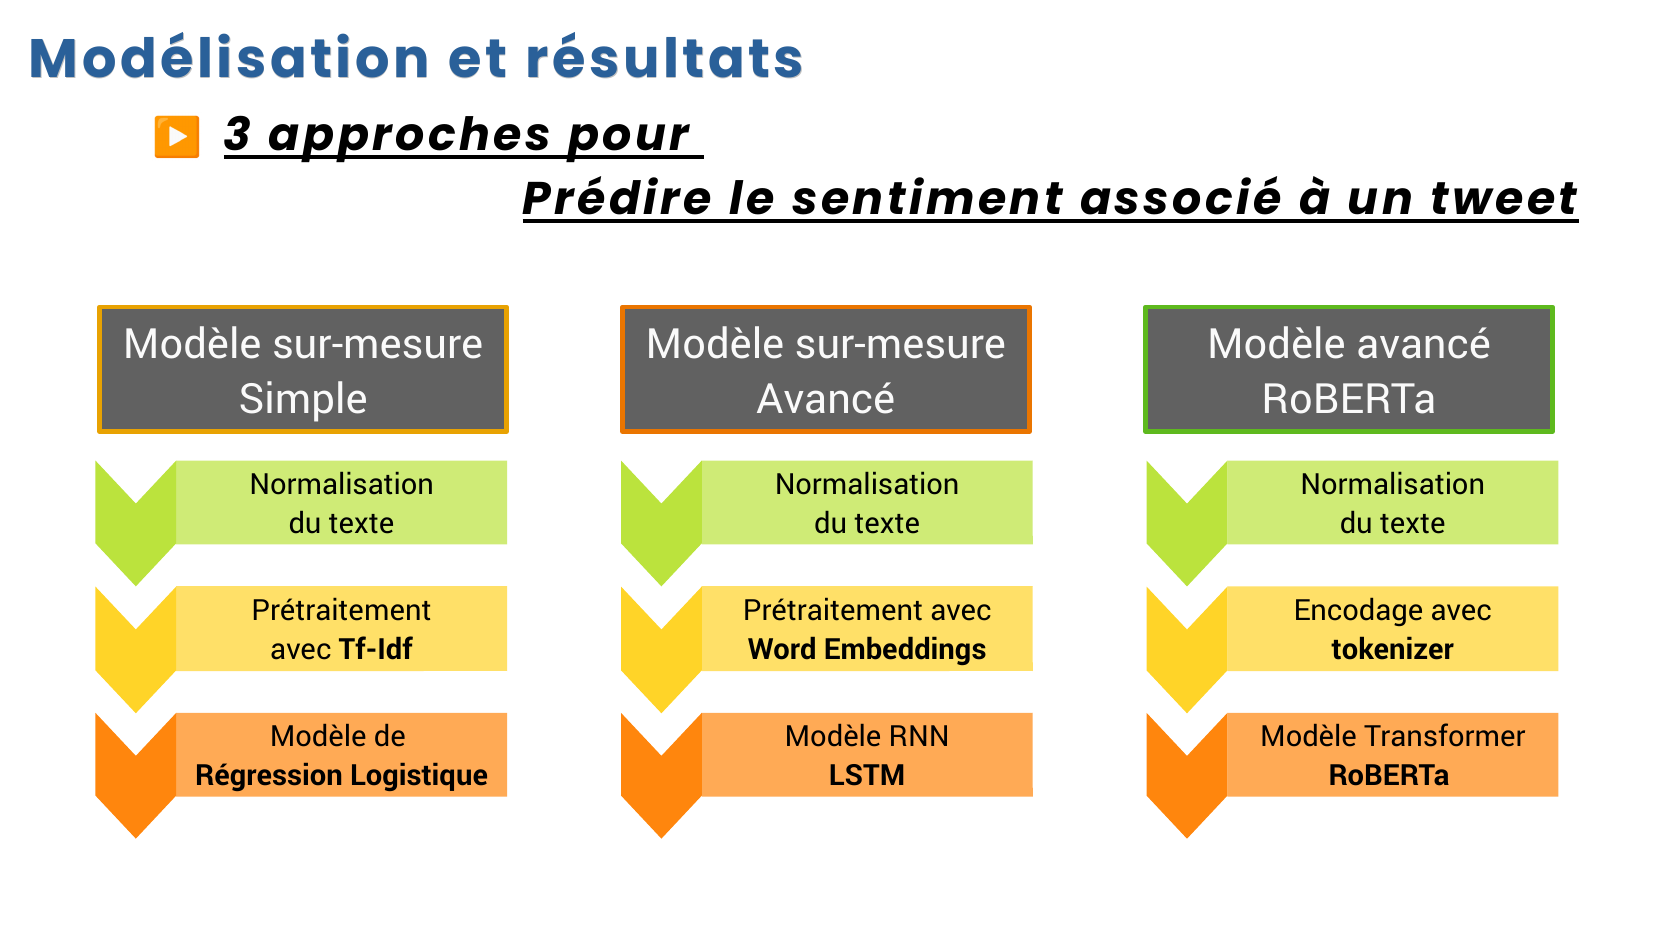

Modélisation et résultats
3 approches pour
Prédire le sentiment associé à un tweet
Modèle sur-mesure Simple
Modèle sur-mesure Avancé
Modèle avancé RoBERTa
Normalisation
du texte
Normalisation
du texte
Normalisation
du texte
Prétraitement
avec Tf-Idf
Prétraitement avec Word Embeddings
Encodage avec tokenizer
Modèle de
Régression Logistique
Modèle RNN
LSTM
Modèle Transformer
RoBERTa